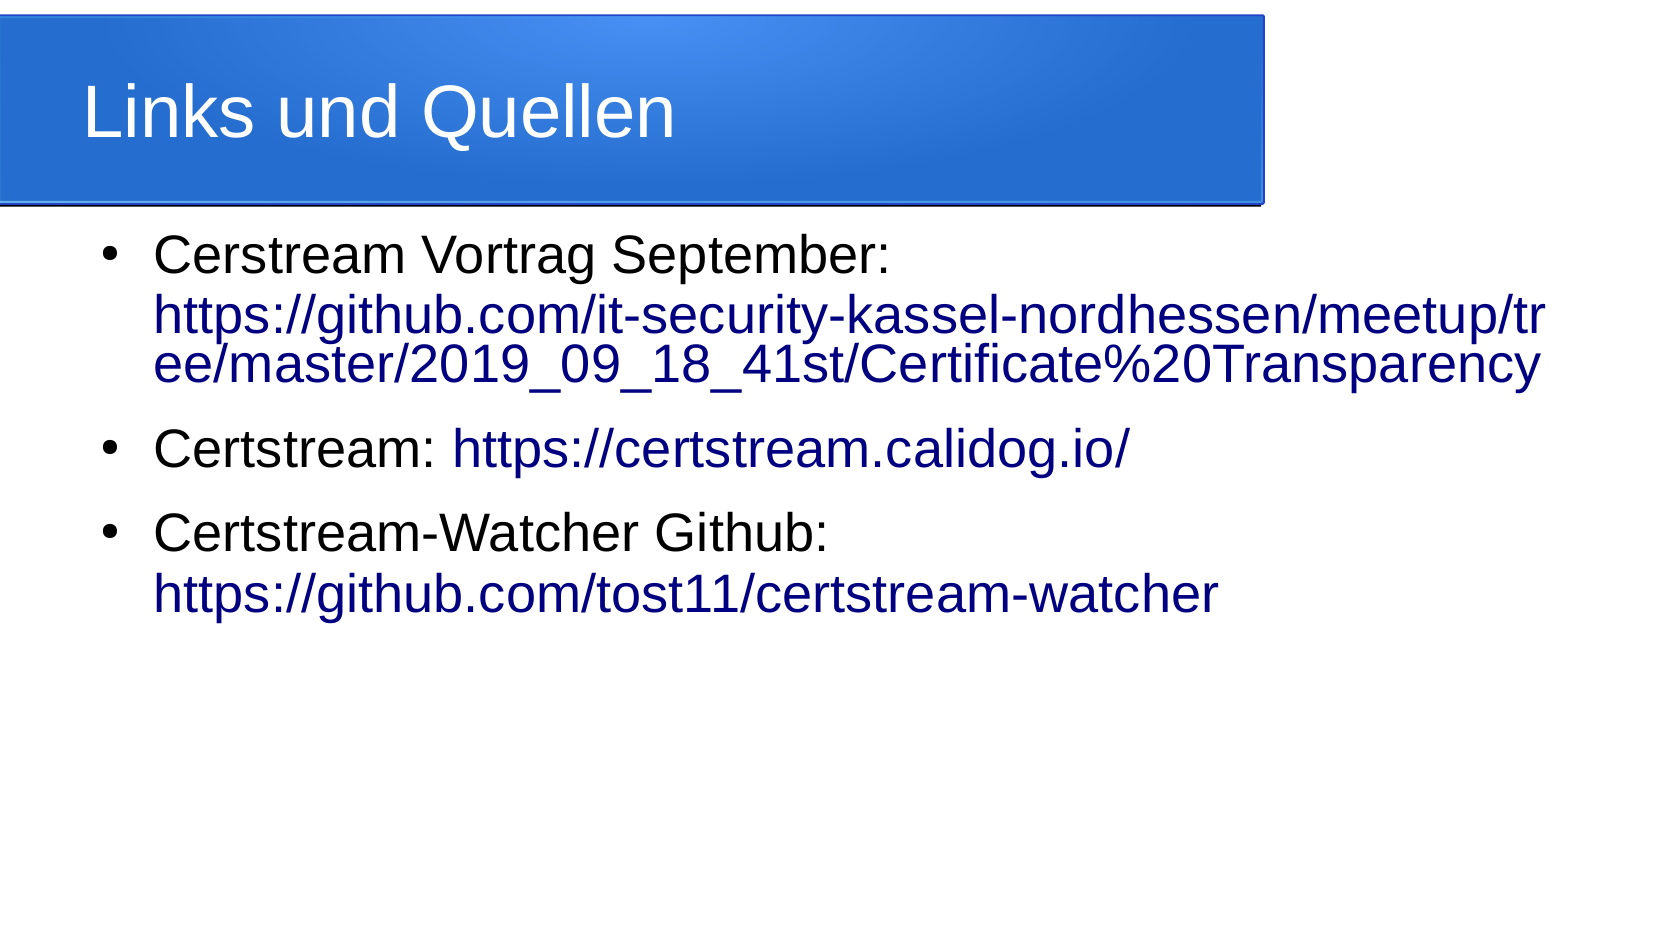

# Links und Quellen
Cerstream Vortrag September: https://github.com/it-security-kassel-nordhessen/meetup/tree/master/2019_09_18_41st/Certificate%20Transparency
Certstream: https://certstream.calidog.io/
Certstream-Watcher Github:https://github.com/tost11/certstream-watcher